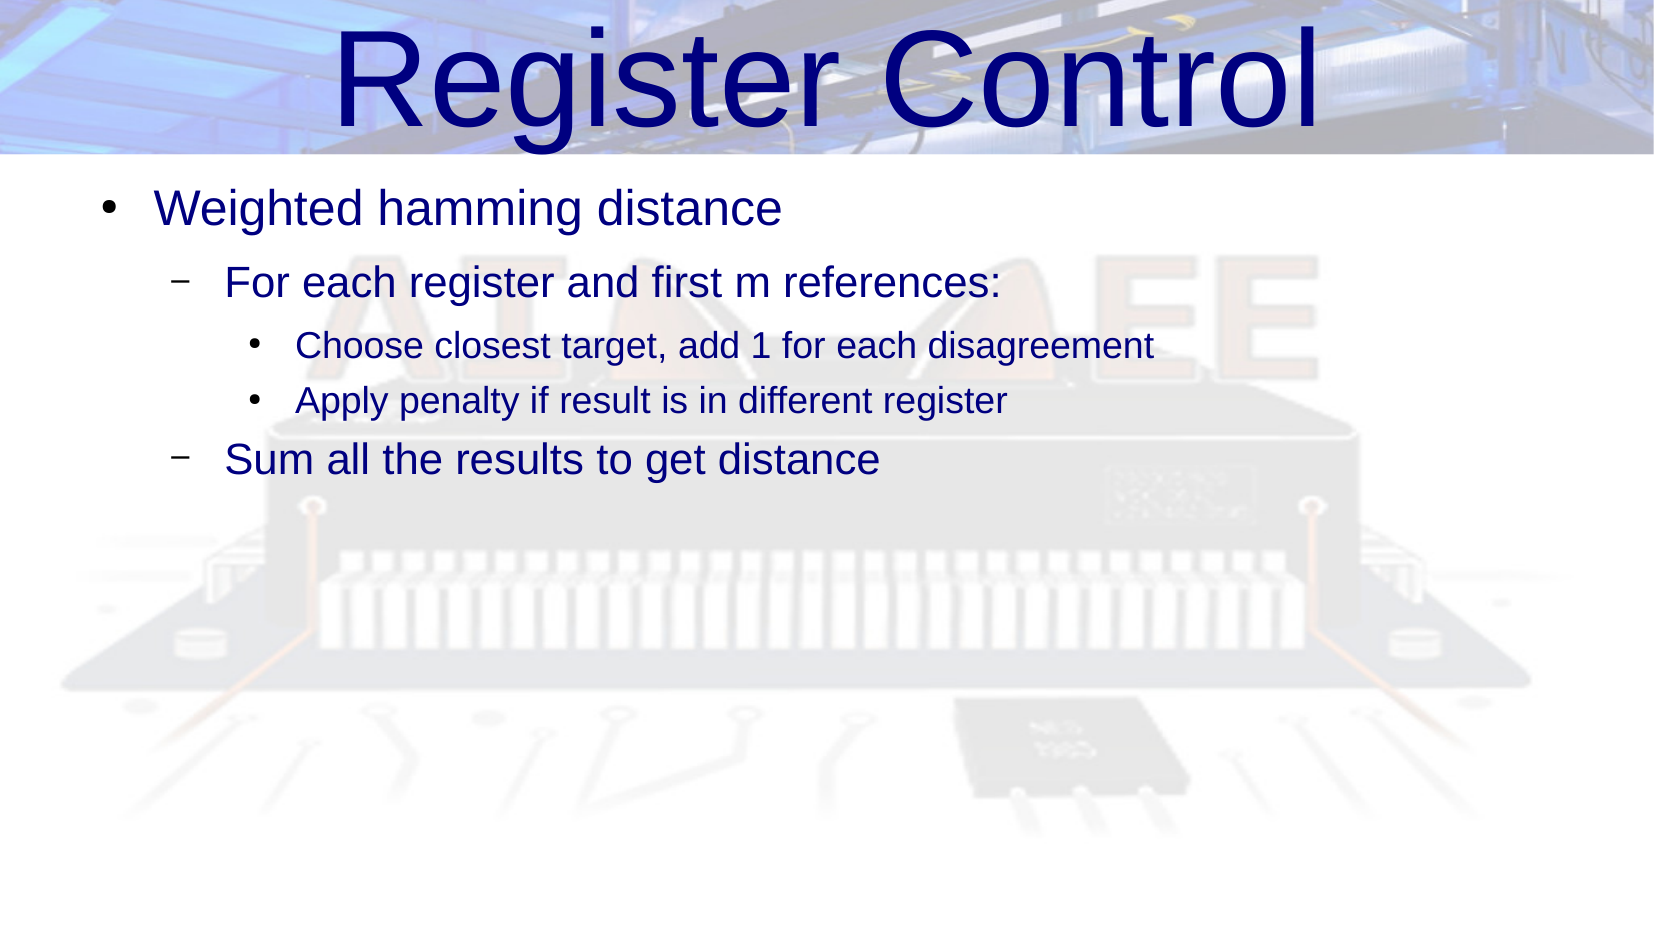

# Register Control
Weighted hamming distance
For each register and first m references:
Choose closest target, add 1 for each disagreement
Apply penalty if result is in different register
Sum all the results to get distance